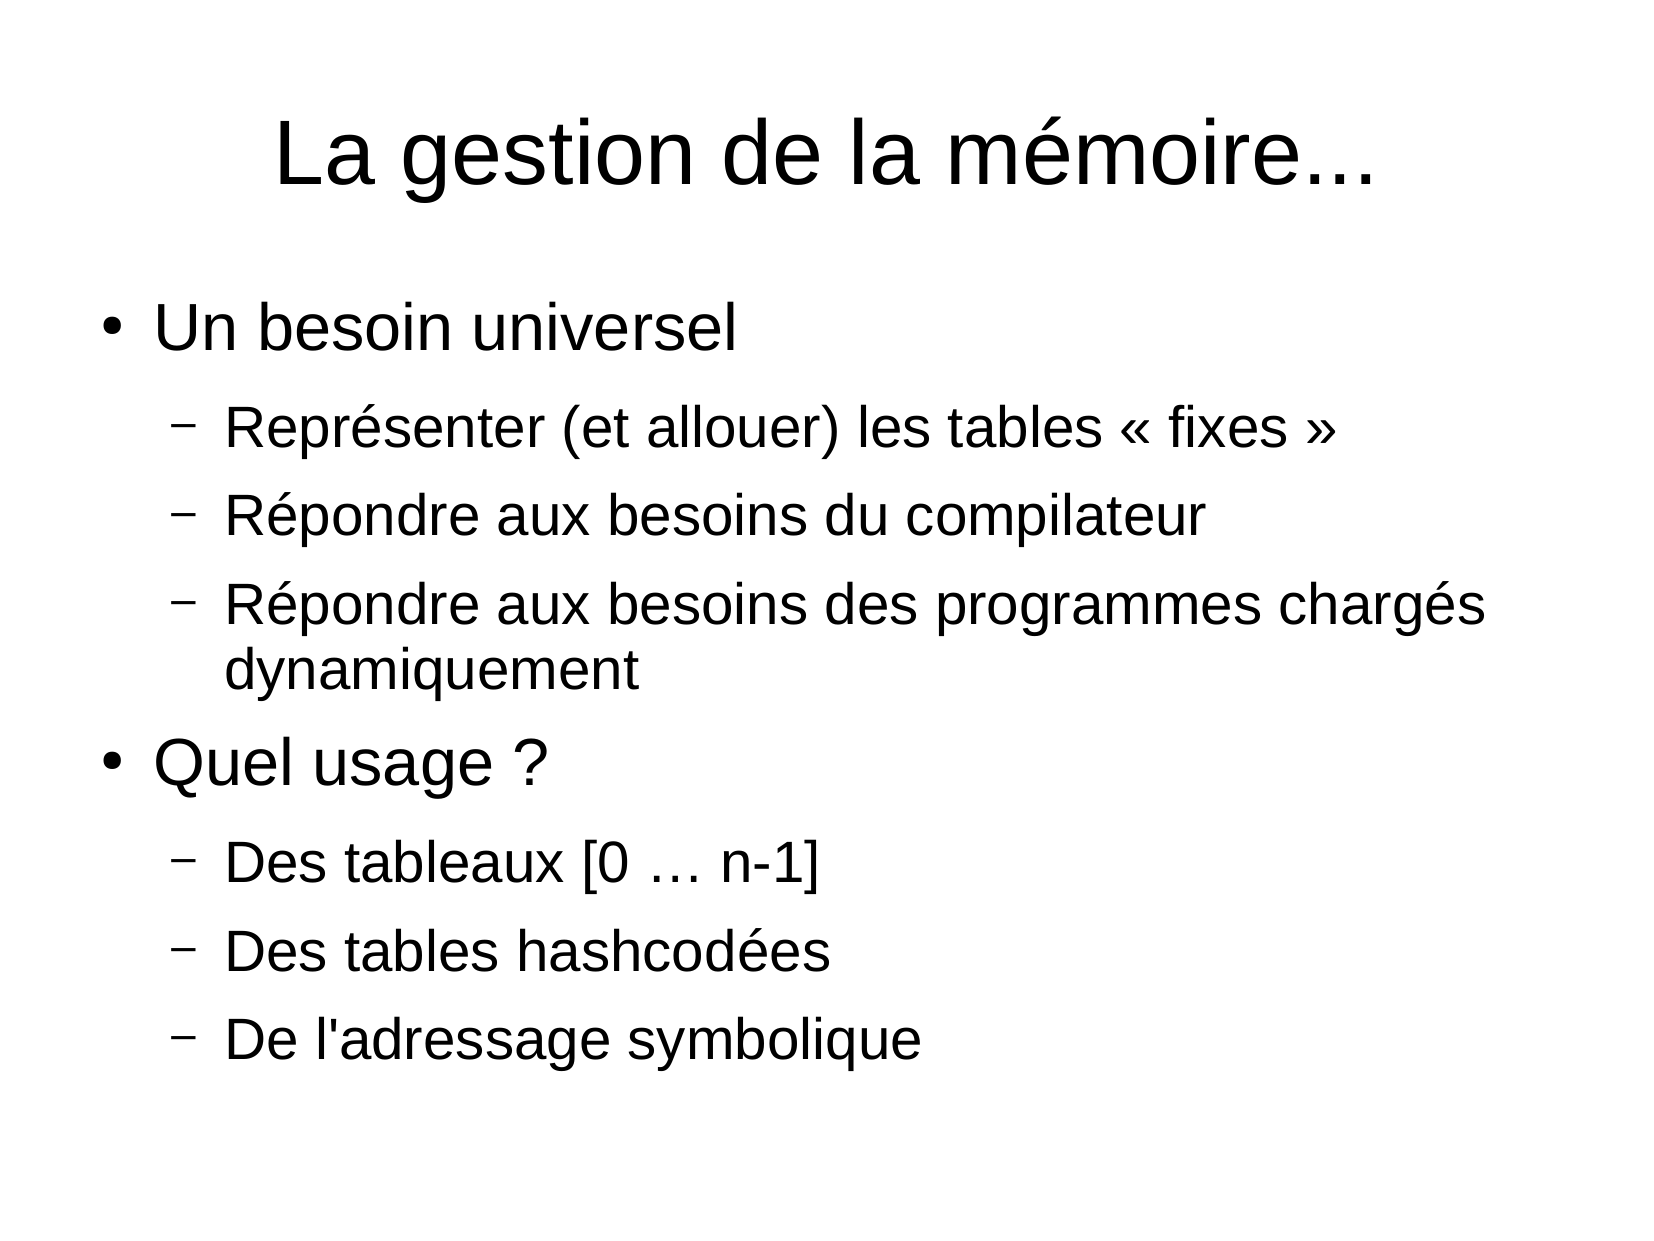

# La gestion de la mémoire...
Un besoin universel
Représenter (et allouer) les tables « fixes »
Répondre aux besoins du compilateur
Répondre aux besoins des programmes chargés dynamiquement
Quel usage ?
Des tableaux [0 … n-1]
Des tables hashcodées
De l'adressage symbolique